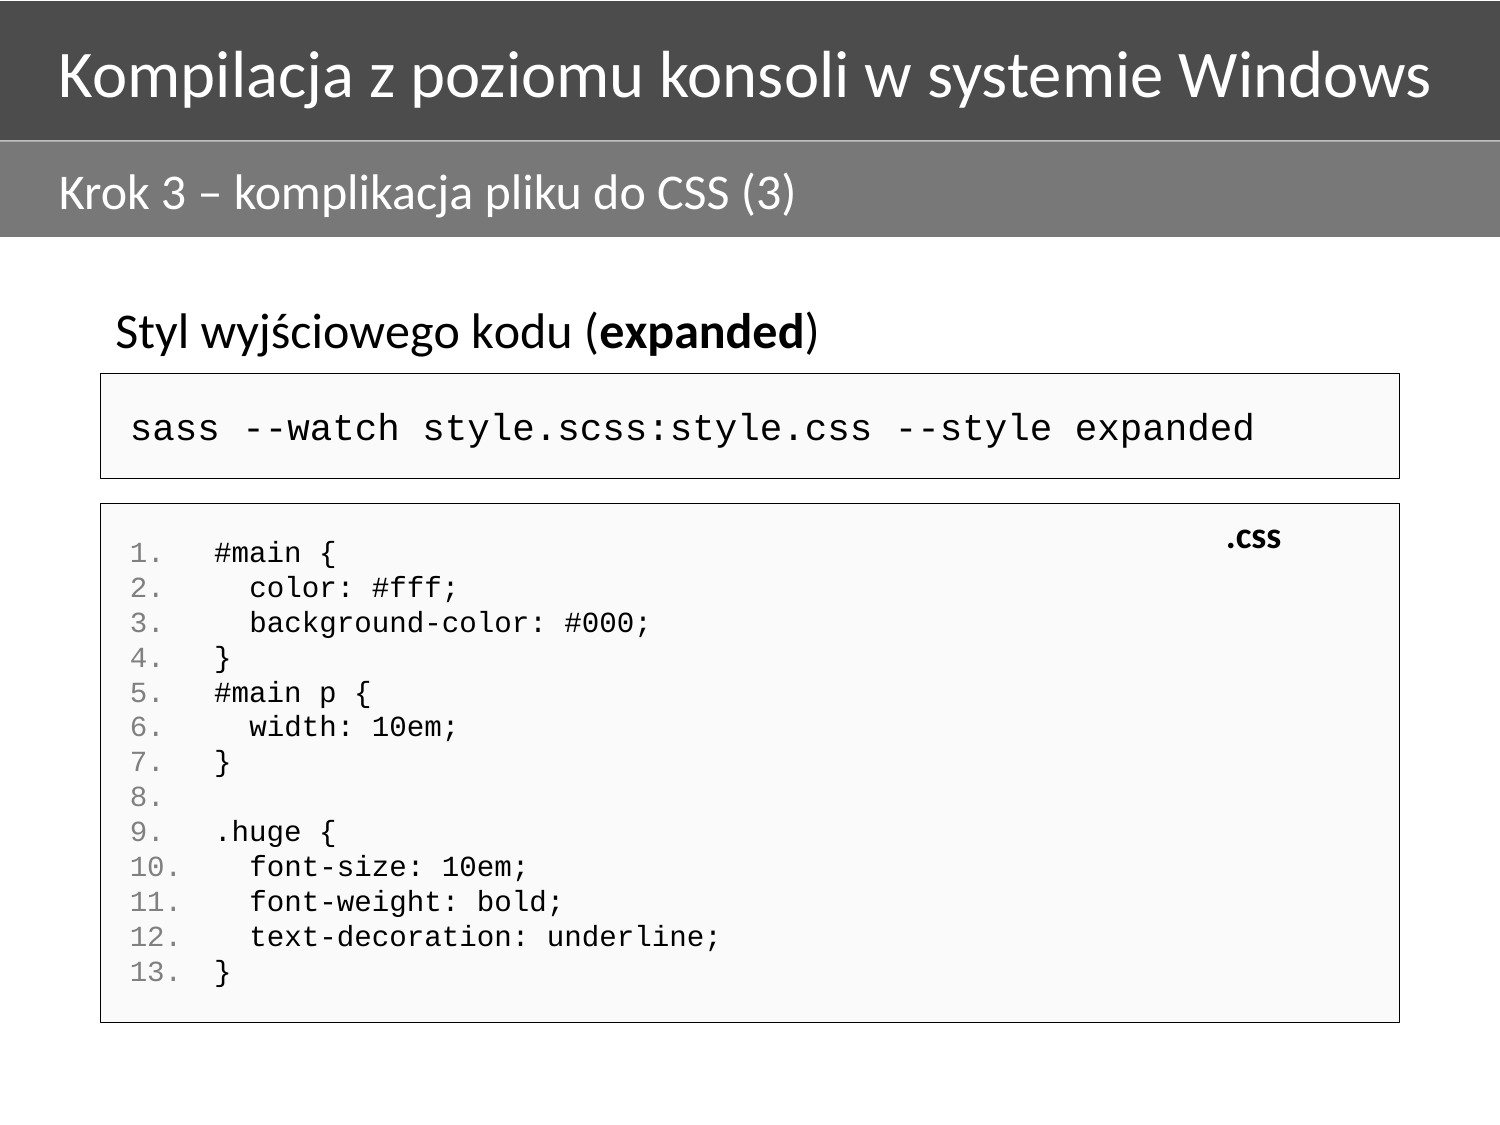

Kompilacja z poziomu konsoli w systemie Windows
Krok 3 – komplikacja pliku do CSS (3)
# Styl wyjściowego kodu (expanded)
sass --watch style.scss:style.css --style expanded
#main {
 color: #fff;
 background-color: #000;
}
#main p {
 width: 10em;
}
.huge {
 font-size: 10em;
 font-weight: bold;
 text-decoration: underline;
}
.css